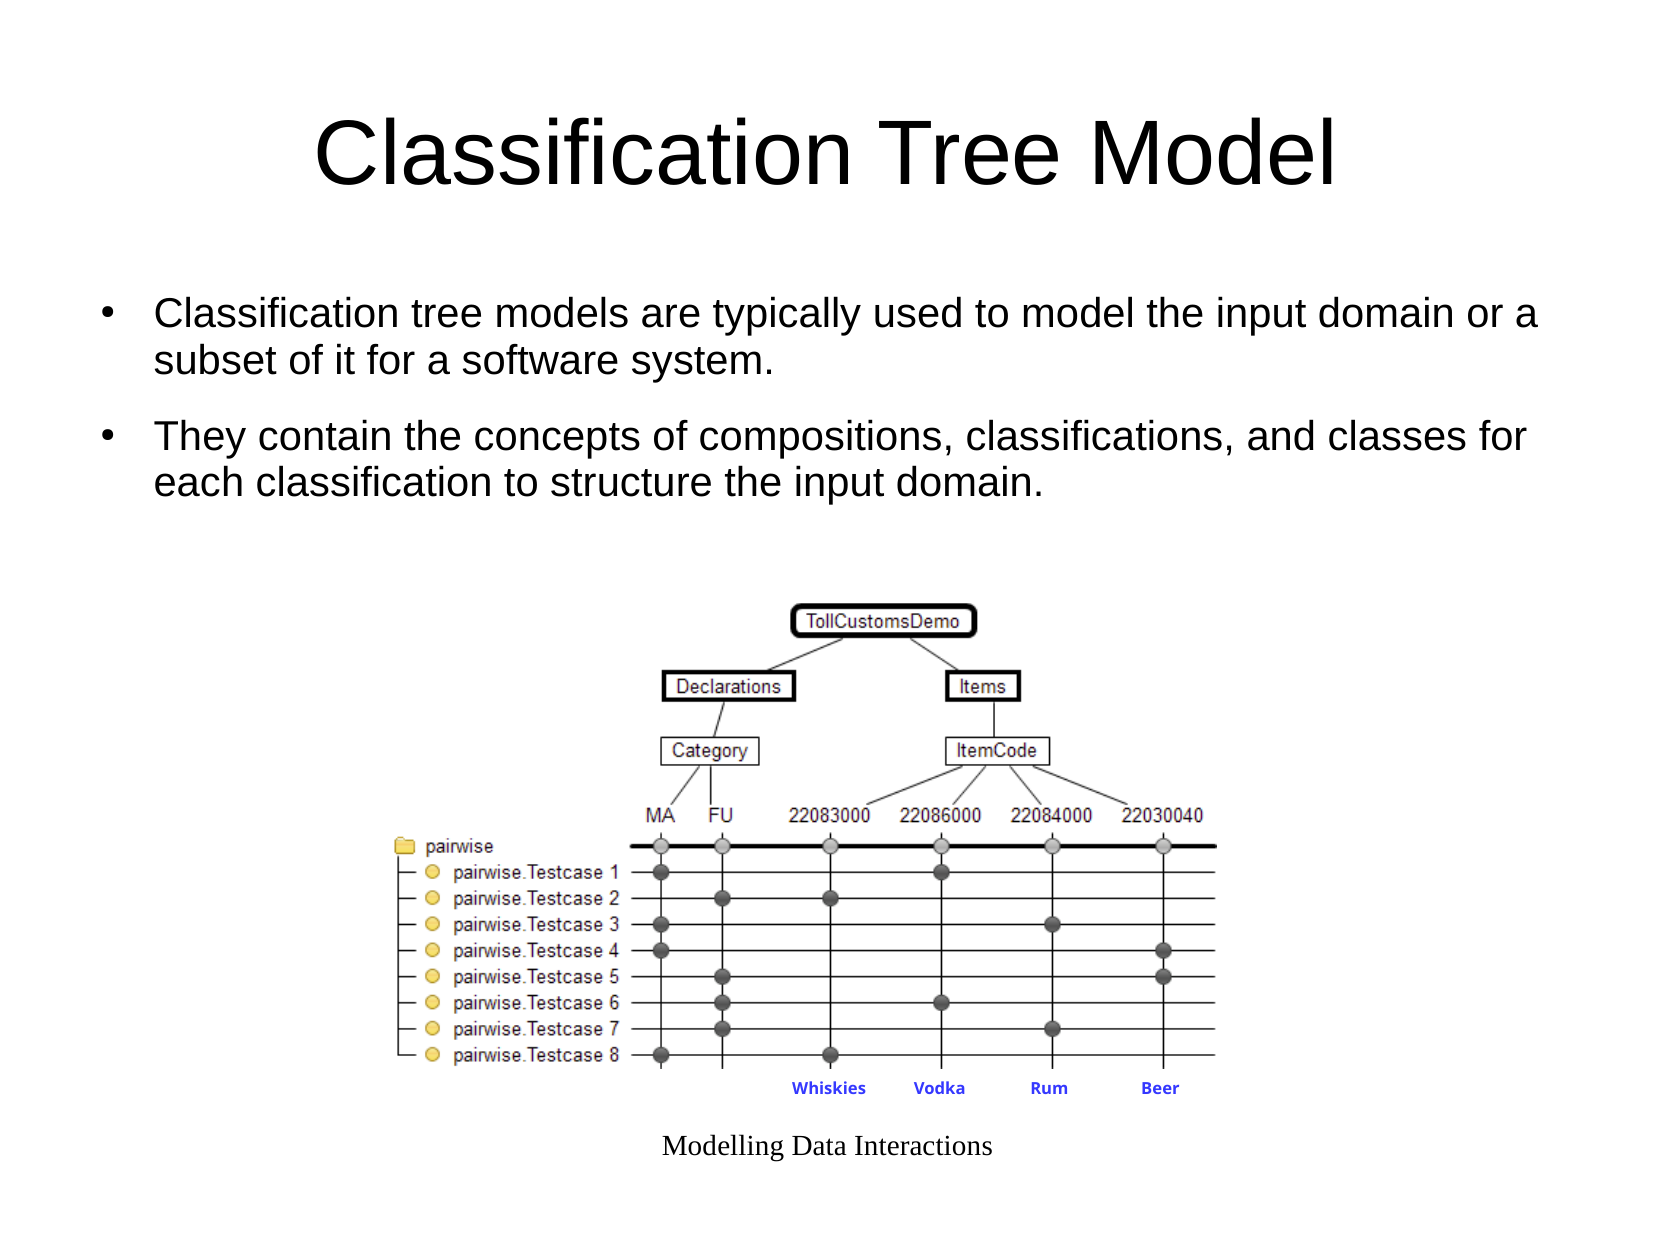

# Classification Tree Model
Classification tree models are typically used to model the input domain or a subset of it for a software system.
They contain the concepts of compositions, classifications, and classes for each classification to structure the input domain.
Whiskies
Vodka
Rum
Beer
Modelling Data Interactions